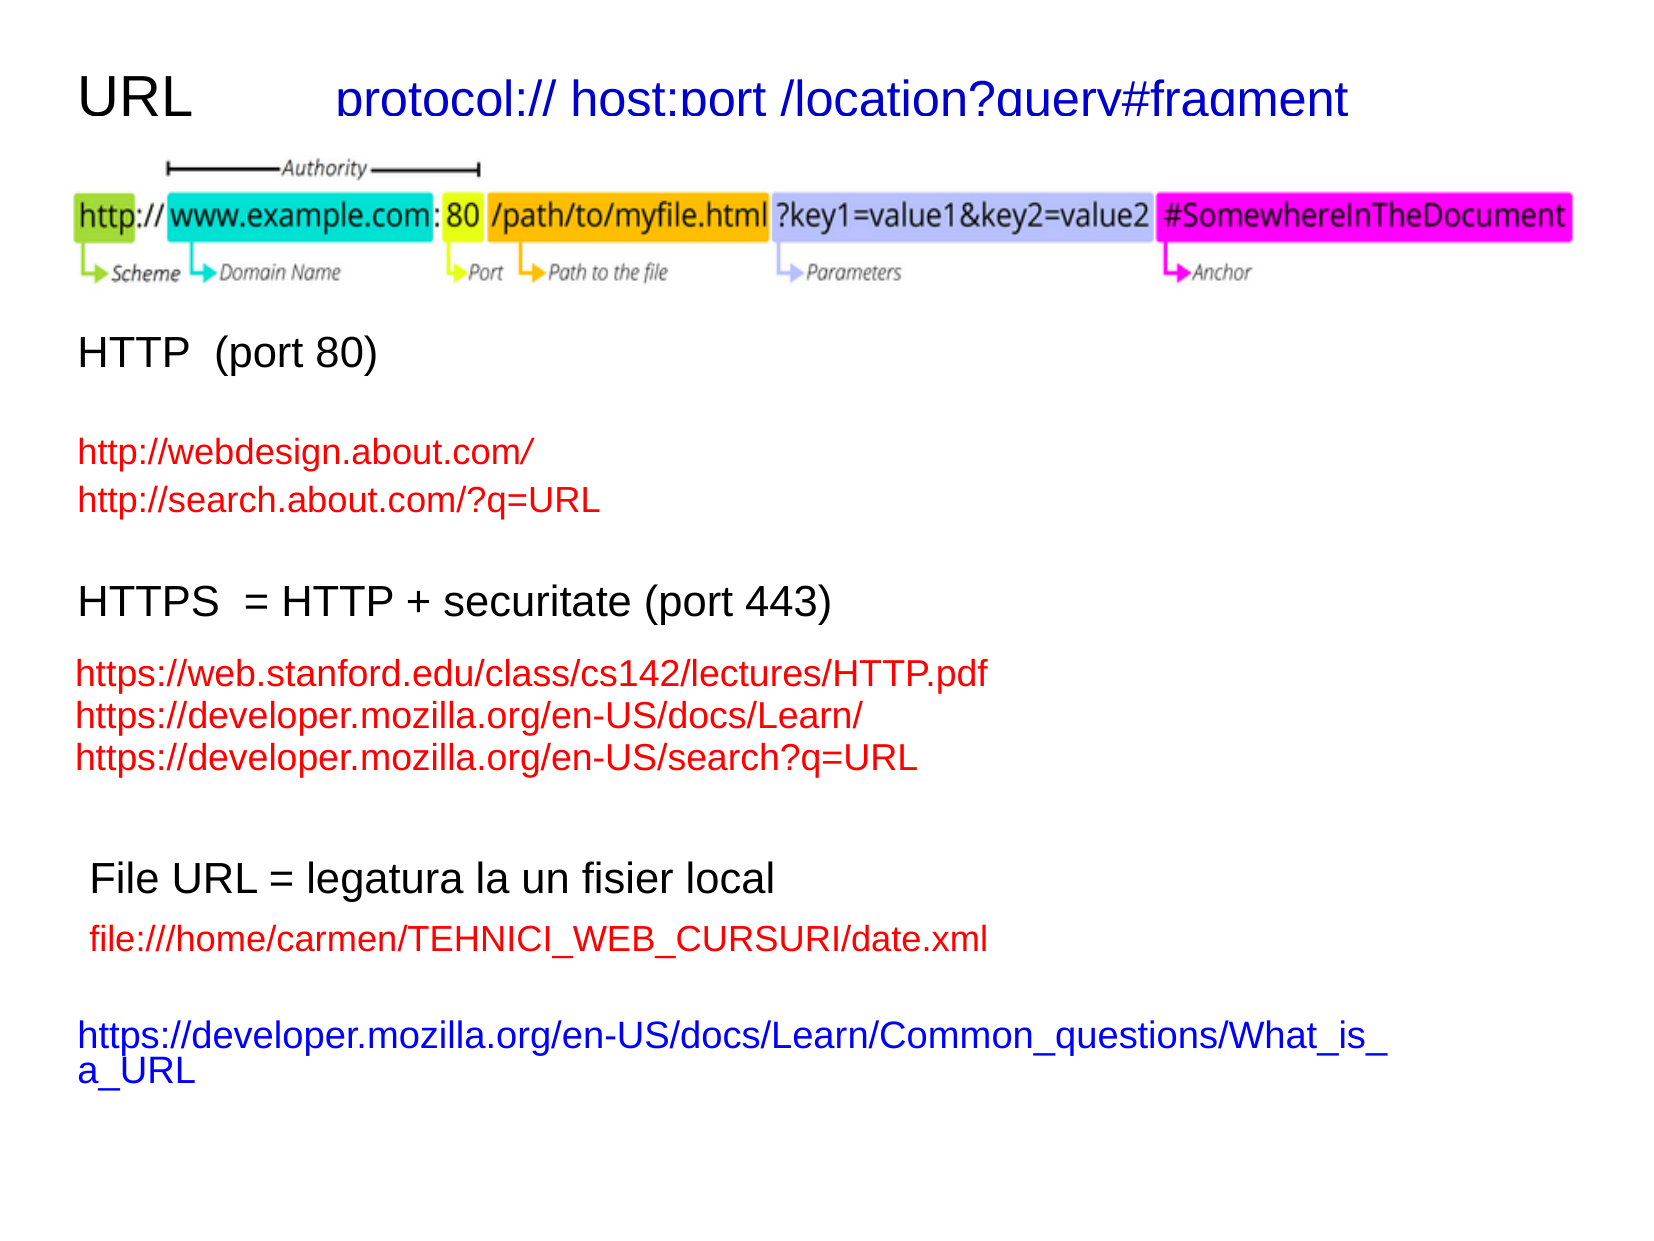

URL protocol:// host:port /location?query#fragment
HTTP (port 80)
http://webdesign.about.com/
http://search.about.com/?q=URL
HTTPS = HTTP + securitate (port 443)
 File URL = legatura la un fisier local
 file:///home/carmen/TEHNICI_WEB_CURSURI/date.xml
https://developer.mozilla.org/en-US/docs/Learn/Common_questions/What_is_a_URL
https://web.stanford.edu/class/cs142/lectures/HTTP.pdf
https://developer.mozilla.org/en-US/docs/Learn/
https://developer.mozilla.org/en-US/search?q=URL